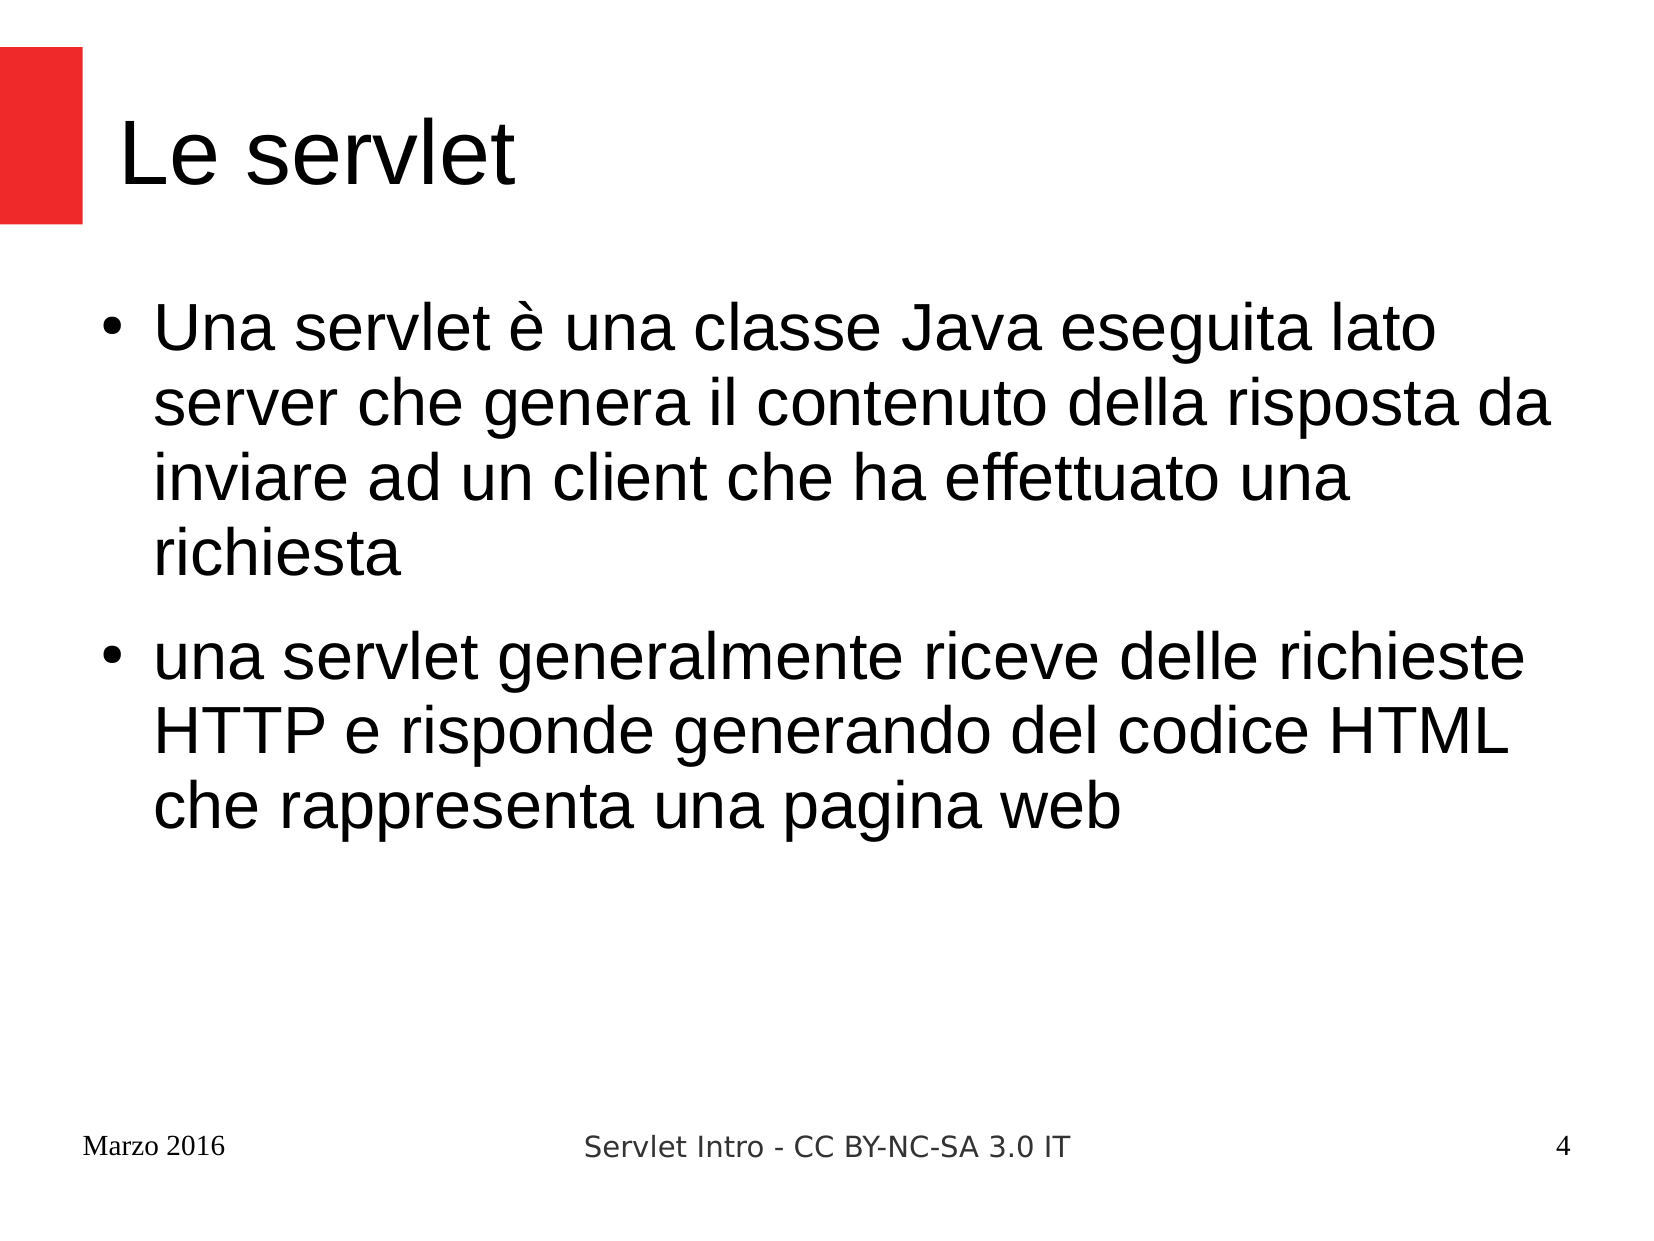

# Le servlet
Una servlet è una classe Java eseguita lato server che genera il contenuto della risposta da inviare ad un client che ha effettuato una richiesta
una servlet generalmente riceve delle richieste HTTP e risponde generando del codice HTML che rappresenta una pagina web
Your Date Here
Your Footer Here
4